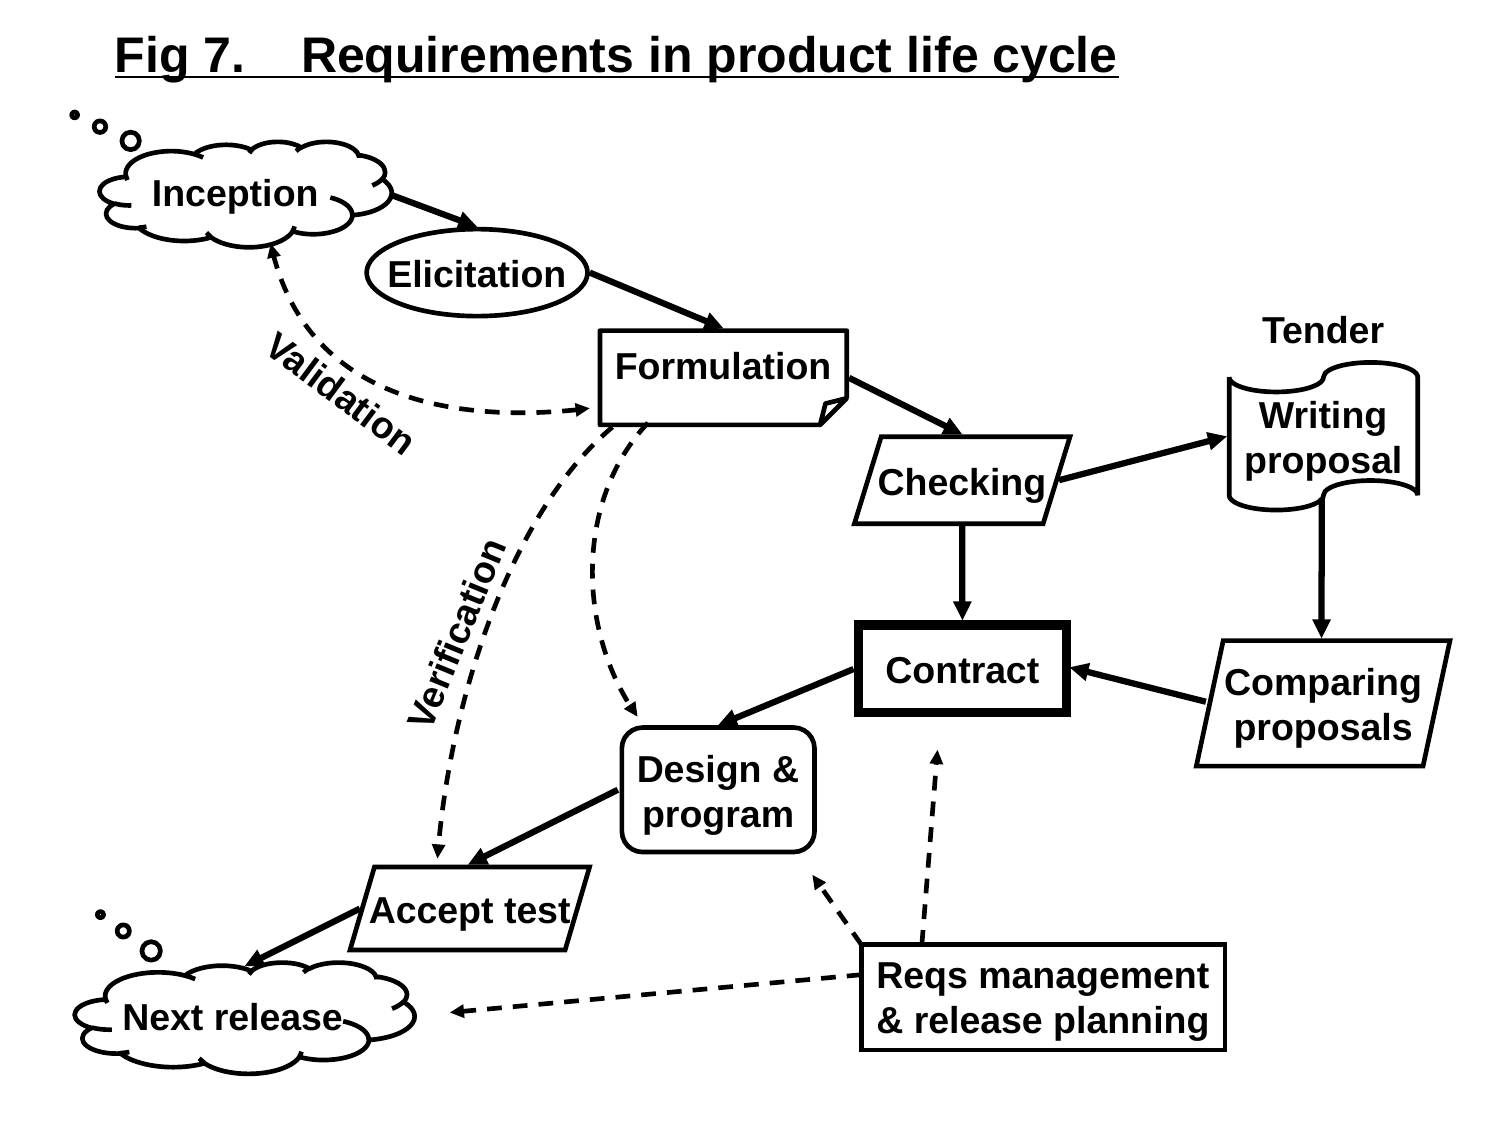

Fig 7. Requirements in product life cycle
Inception
Elicitation
Tender
Formulation
Validation
Writing
proposal
Checking
Verification
Contract
Comparing
proposals
Design &
program
Accept test
Reqs management
& release planning
Next release